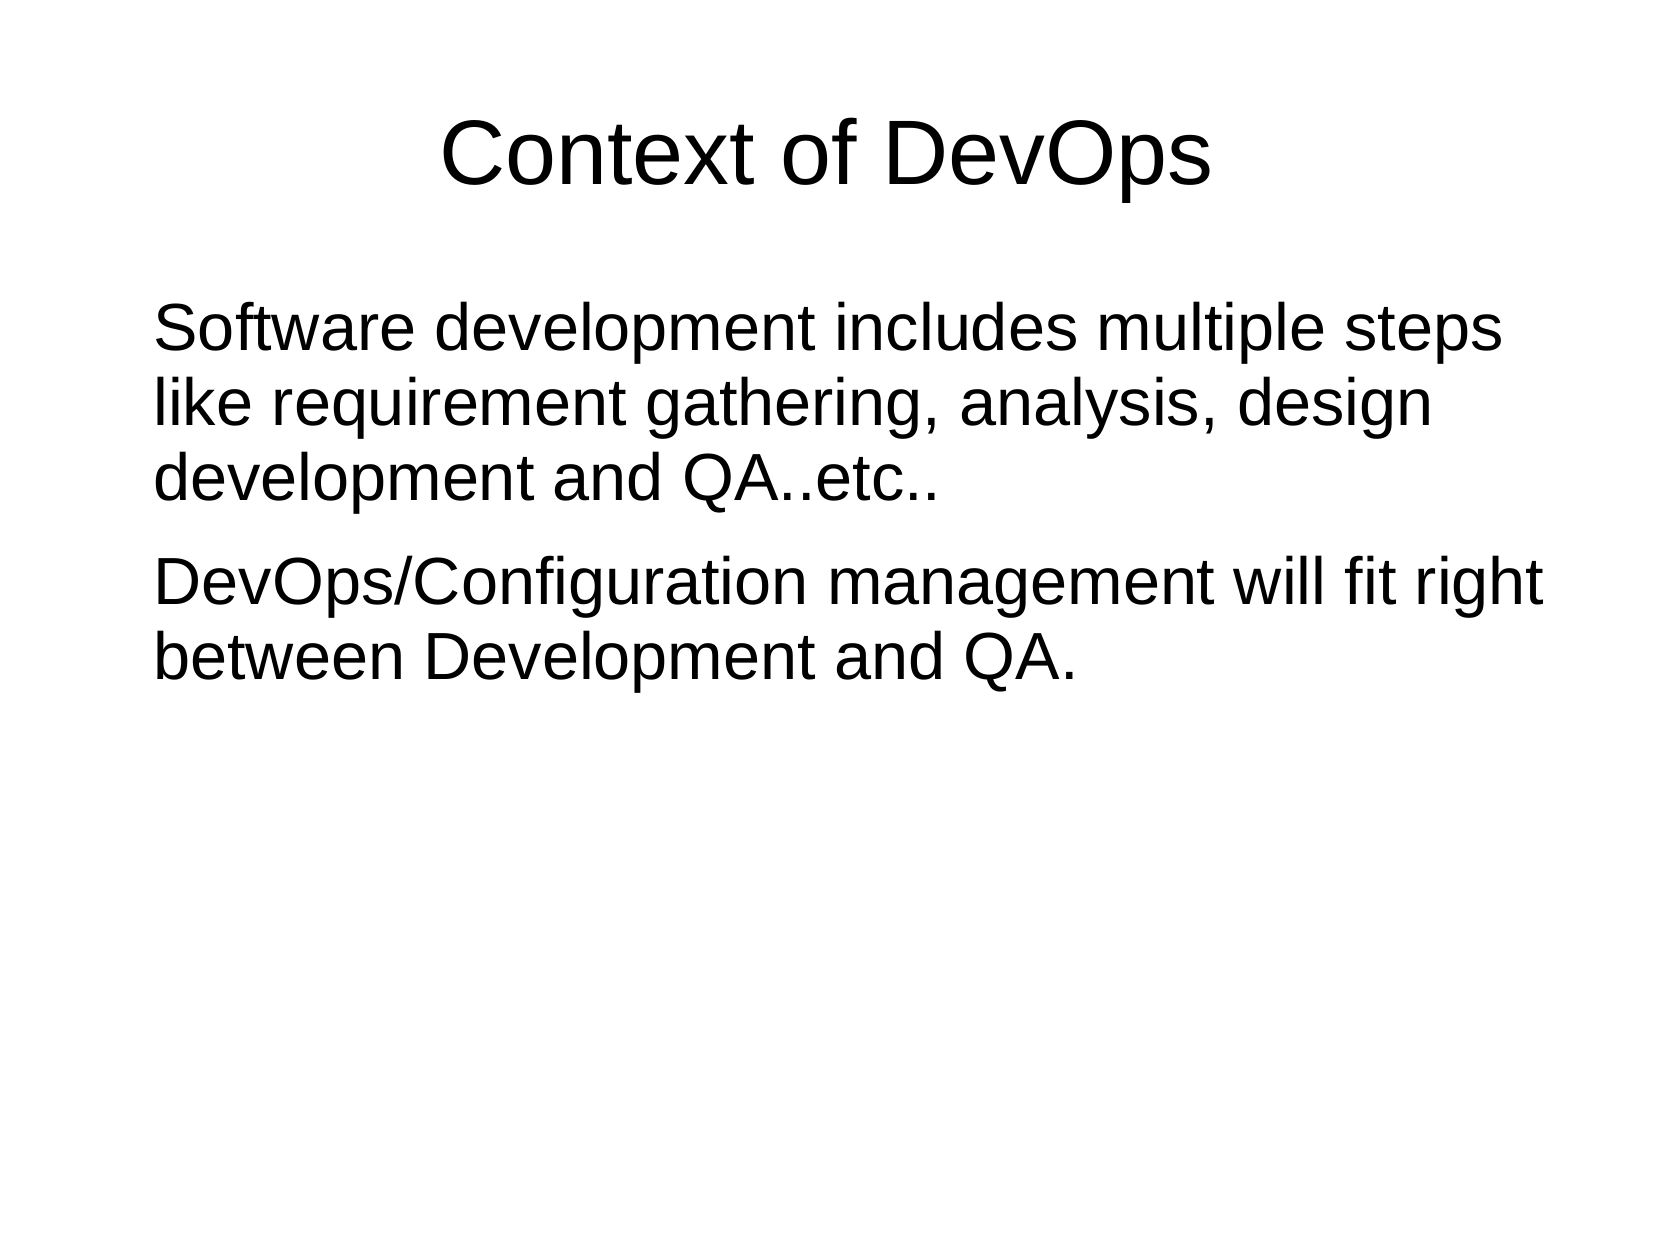

# Context of DevOps
Software development includes multiple steps like requirement gathering, analysis, design development and QA..etc..
DevOps/Configuration management will fit right between Development and QA.